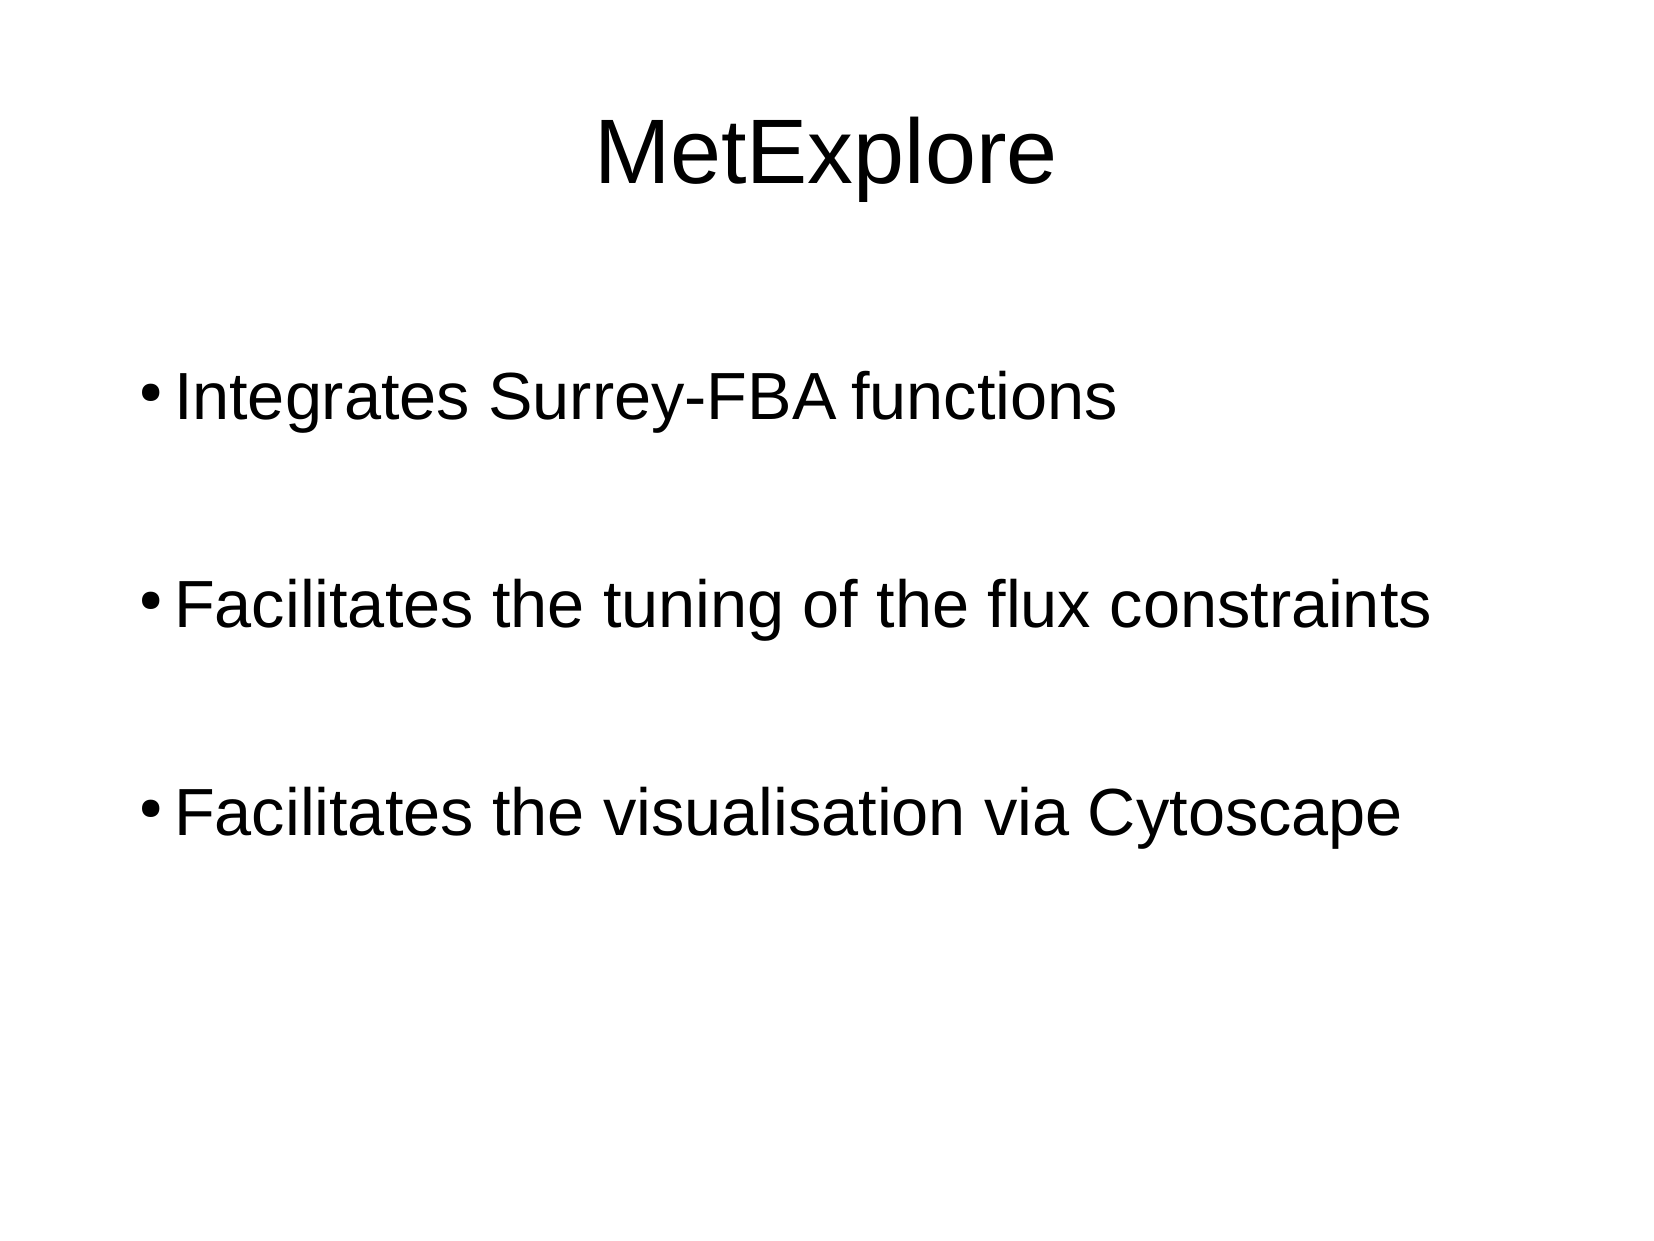

# MetExplore
Integrates Surrey-FBA functions
Facilitates the tuning of the flux constraints
Facilitates the visualisation via Cytoscape